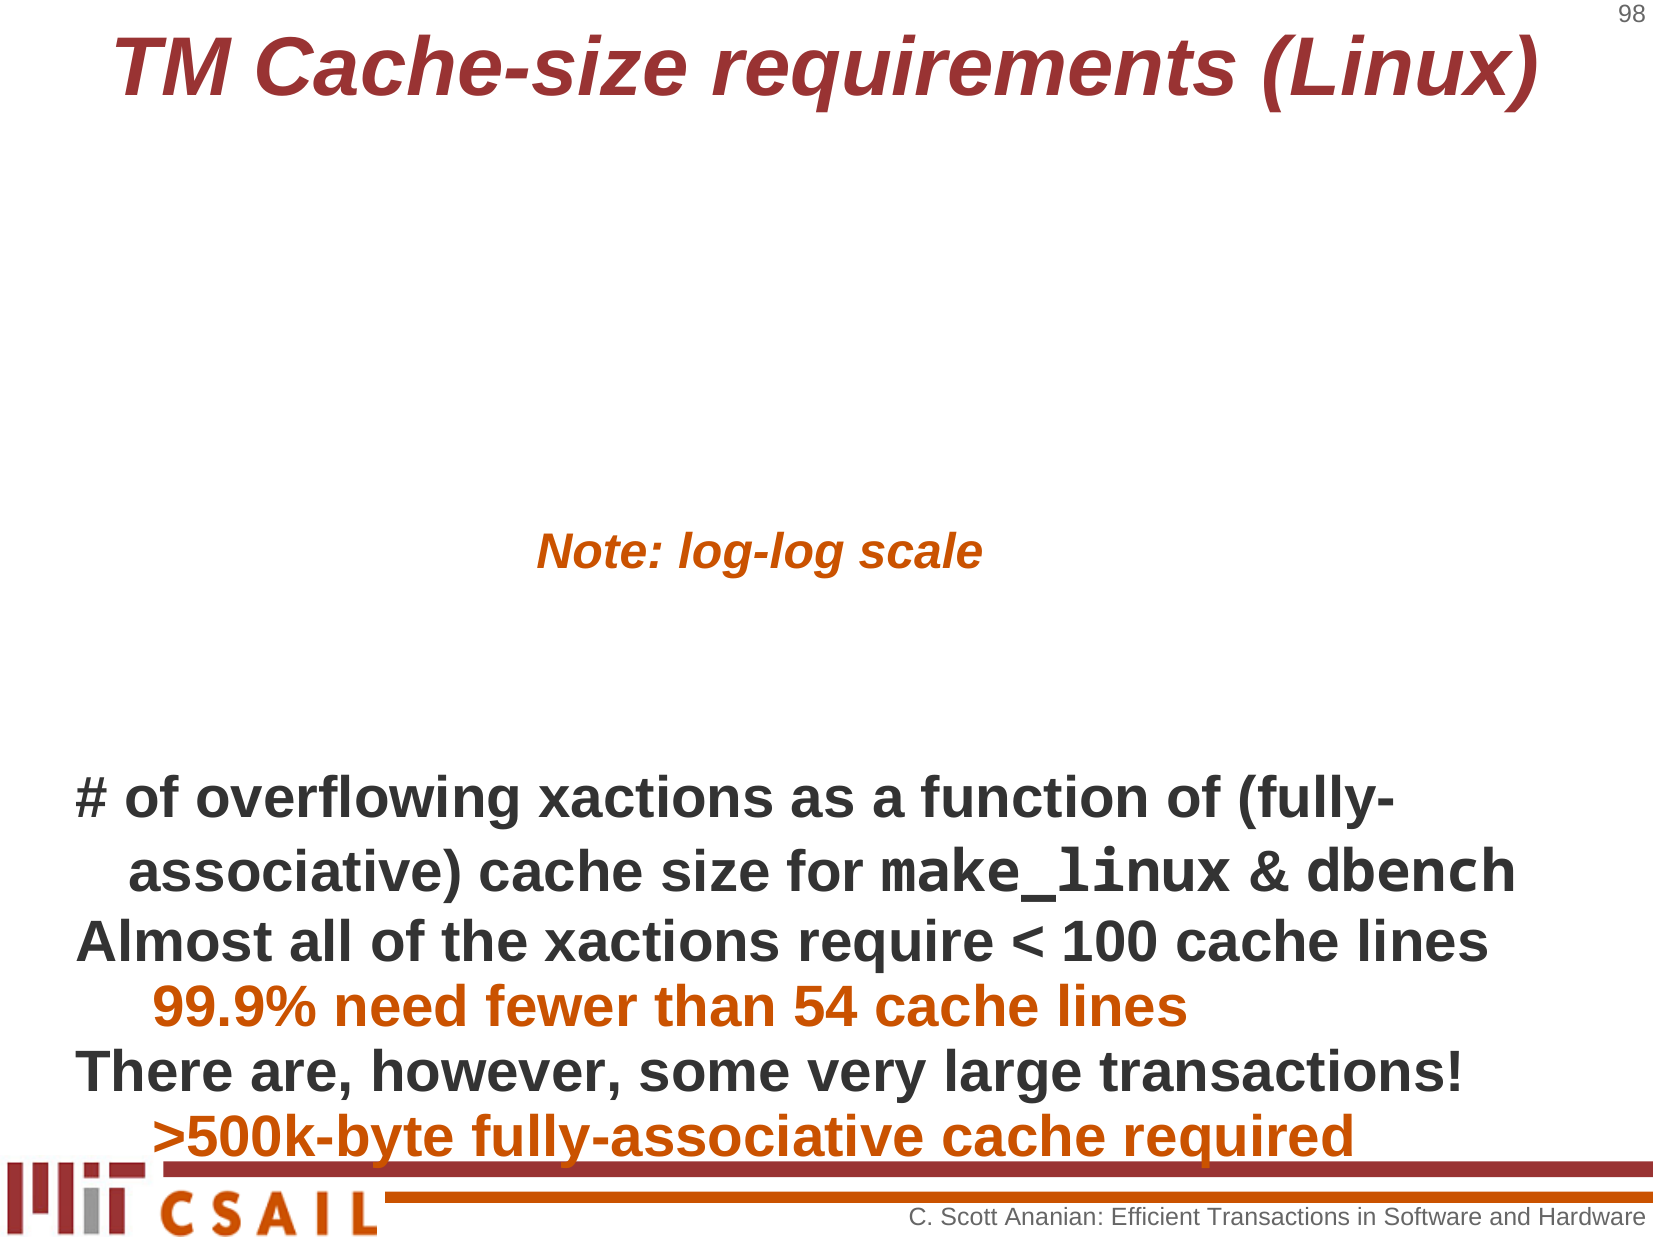

# TM Cache-size requirements (Linux)
Note: log-log scale
# of overflowing xactions as a function of (fully-associative) cache size for make_linux & dbench
Almost all of the xactions require < 100 cache lines
99.9% need fewer than 54 cache lines
There are, however, some very large transactions!
>500k-byte fully-associative cache required